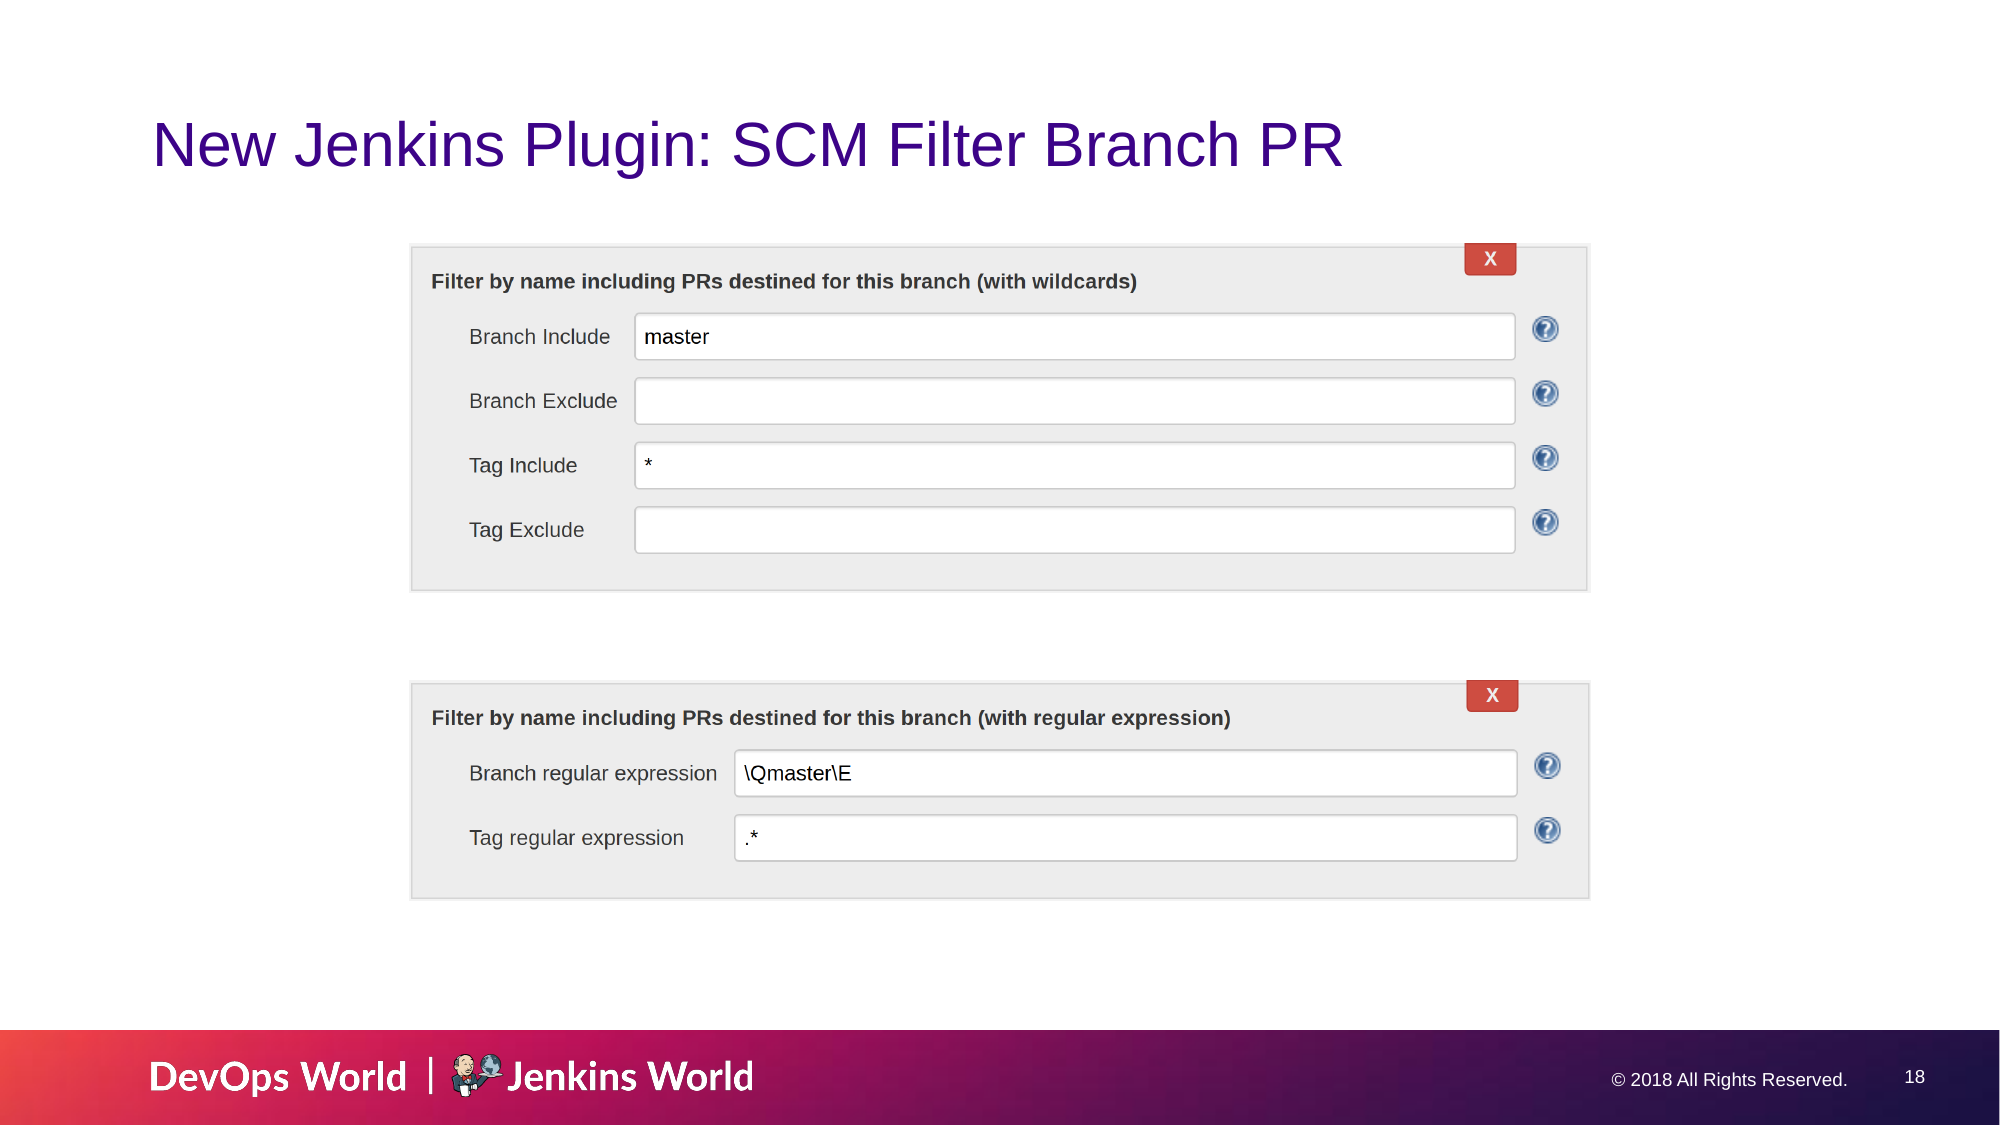

# New Jenkins Plugin: SCM Filter Branch PR